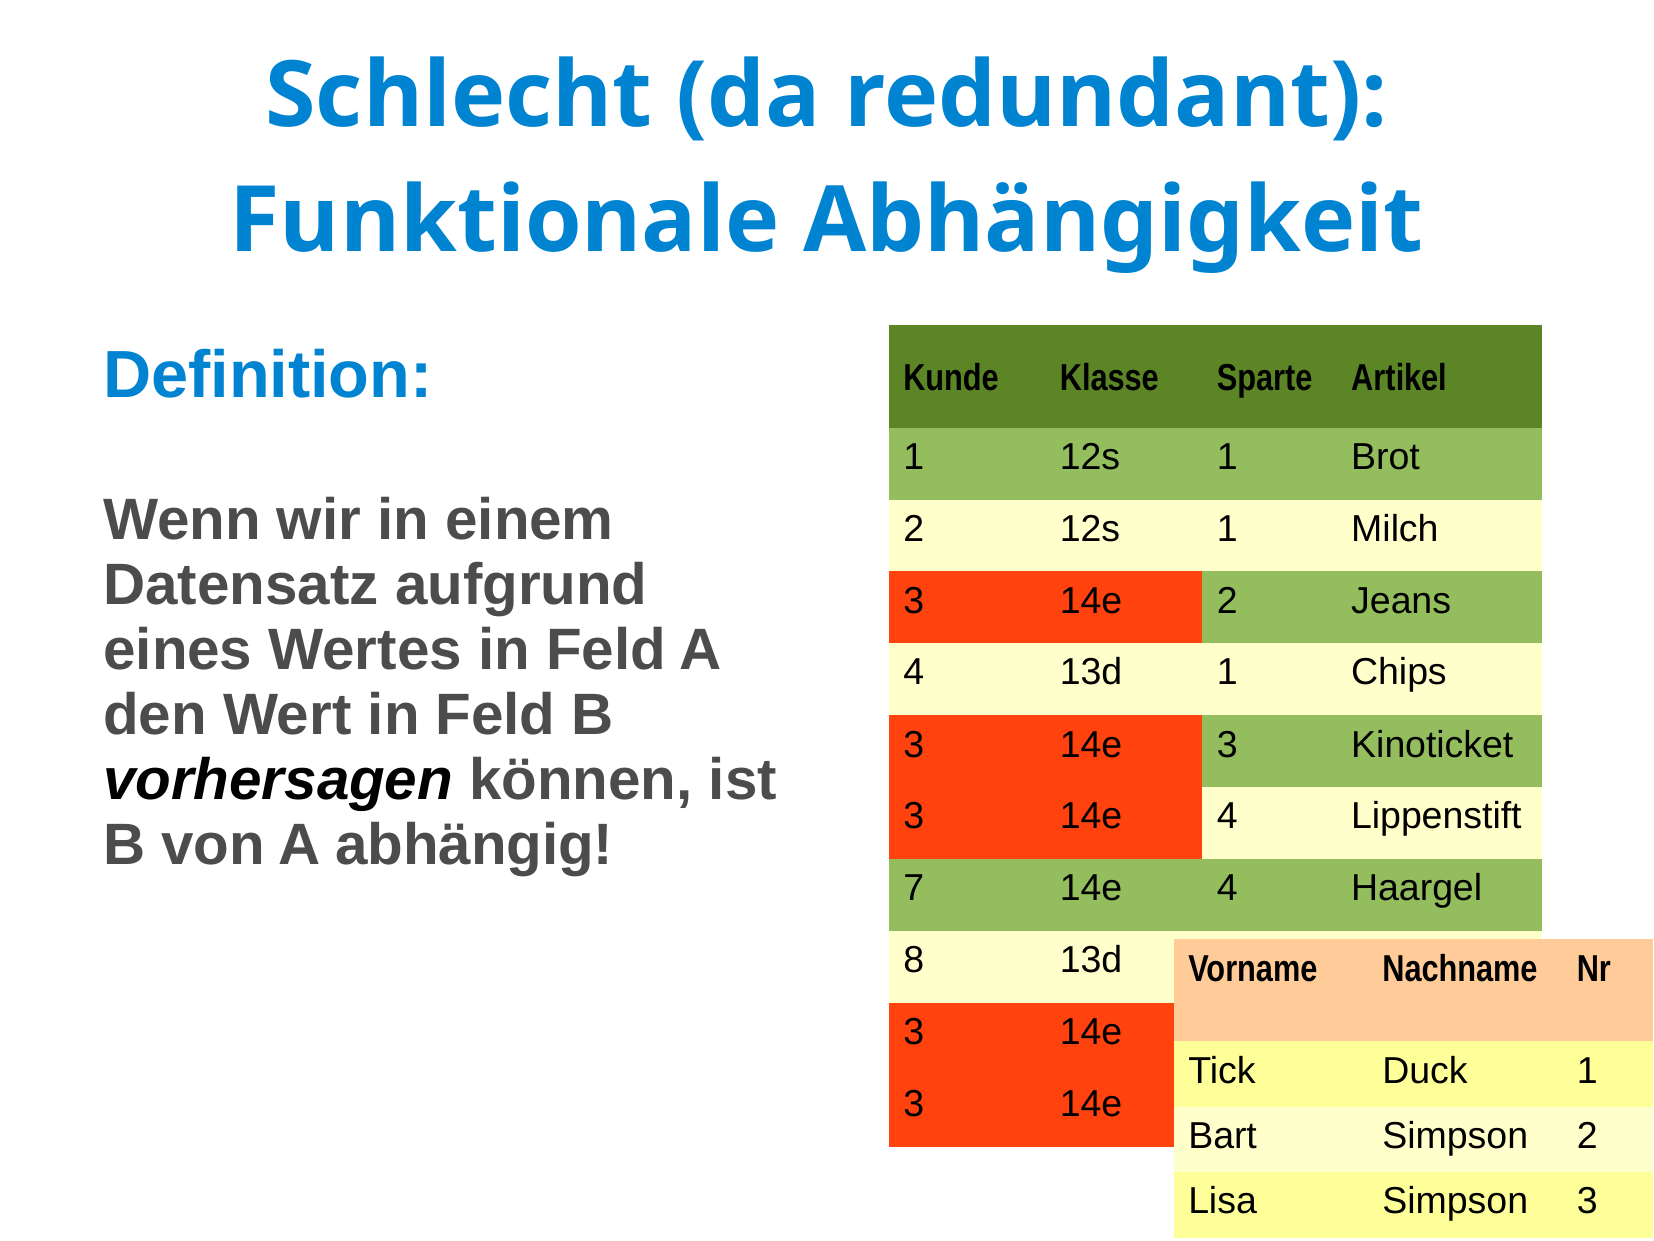

# Schlecht (da redundant): Funktionale Abhängigkeit
| Kunde | Klasse | Sparte | Artikel |
| --- | --- | --- | --- |
| 1 | 12s | 1 | Brot |
| 2 | 12s | 1 | Milch |
| 3 | 14e | 2 | Jeans |
| 4 | 13d | 1 | Chips |
| 3 | 14e | 3 | Kinoticket |
| 3 | 14e | 4 | Lippenstift |
| 7 | 14e | 4 | Haargel |
| 8 | 13d | 1 | Mars |
| 3 | 14e | 3 | CD |
| 3 | 14e | 1 | M&Ms |
Definition:
Wenn wir in einem Datensatz aufgrund eines Wertes in Feld A den Wert in Feld B vorhersagen können, ist B von A abhängig!
| Vorname | Nachname | Nr |
| --- | --- | --- |
| Tick | Duck | 1 |
| Bart | Simpson | 2 |
| Lisa | Simpson | 3 |